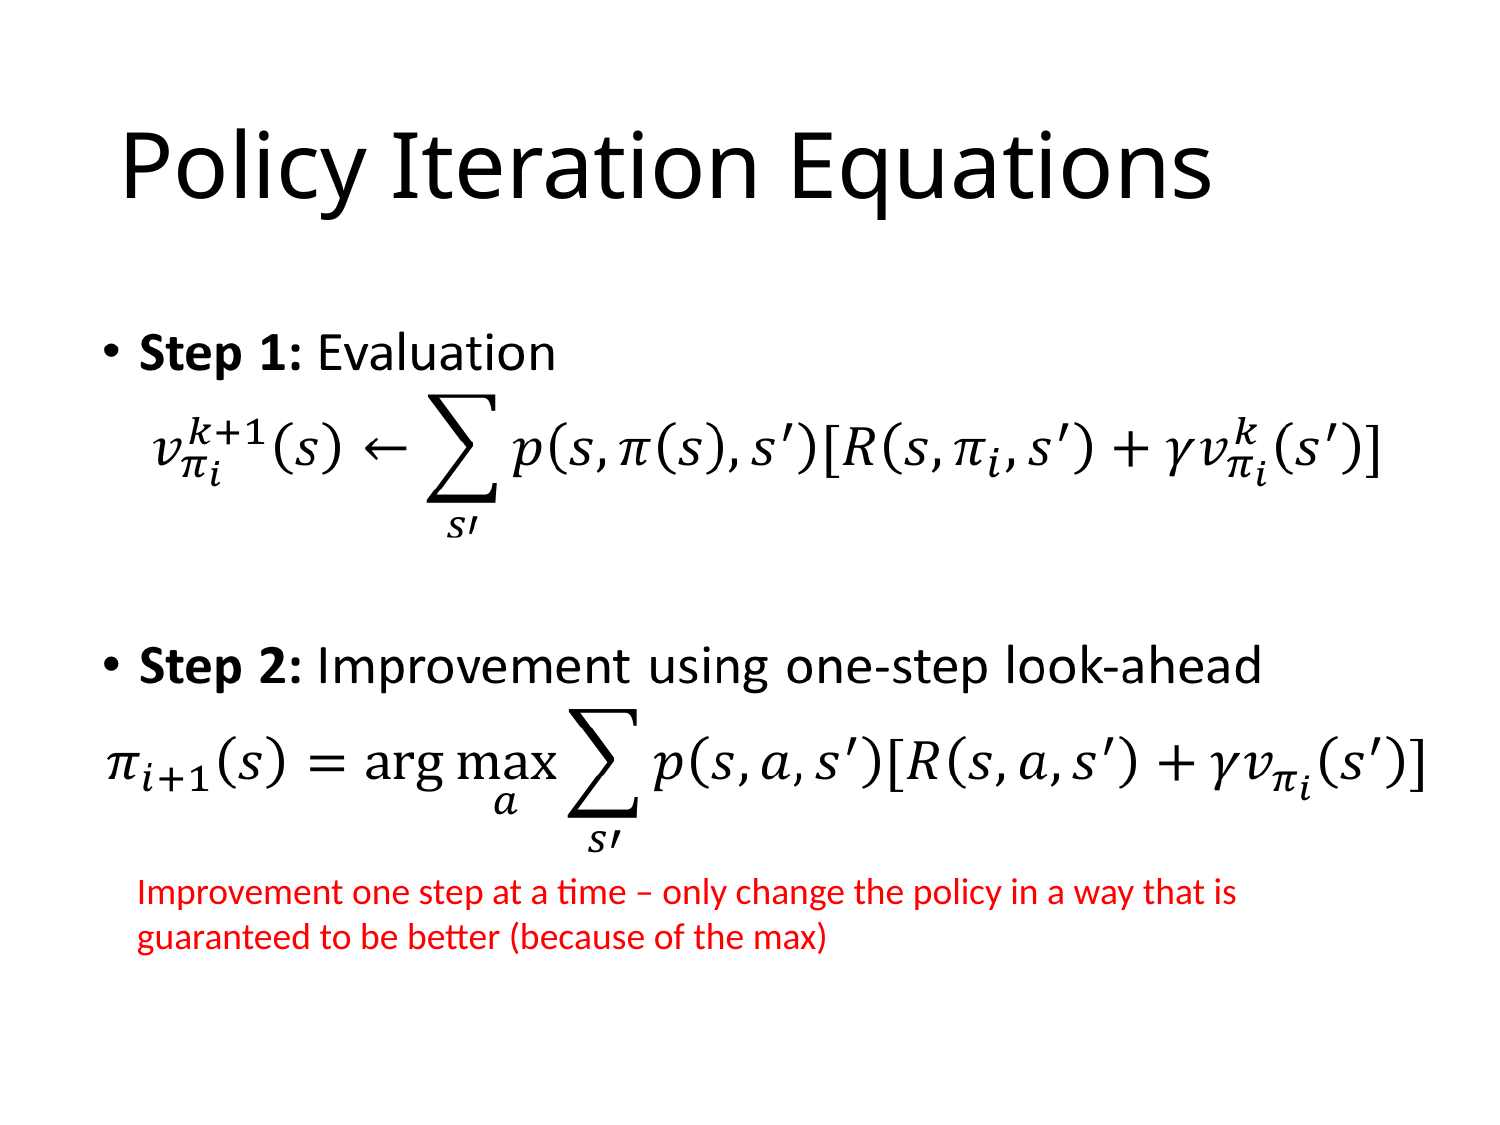

# Policy Iteration Equations
Improvement one step at a time – only change the policy in a way that is guaranteed to be better (because of the max)